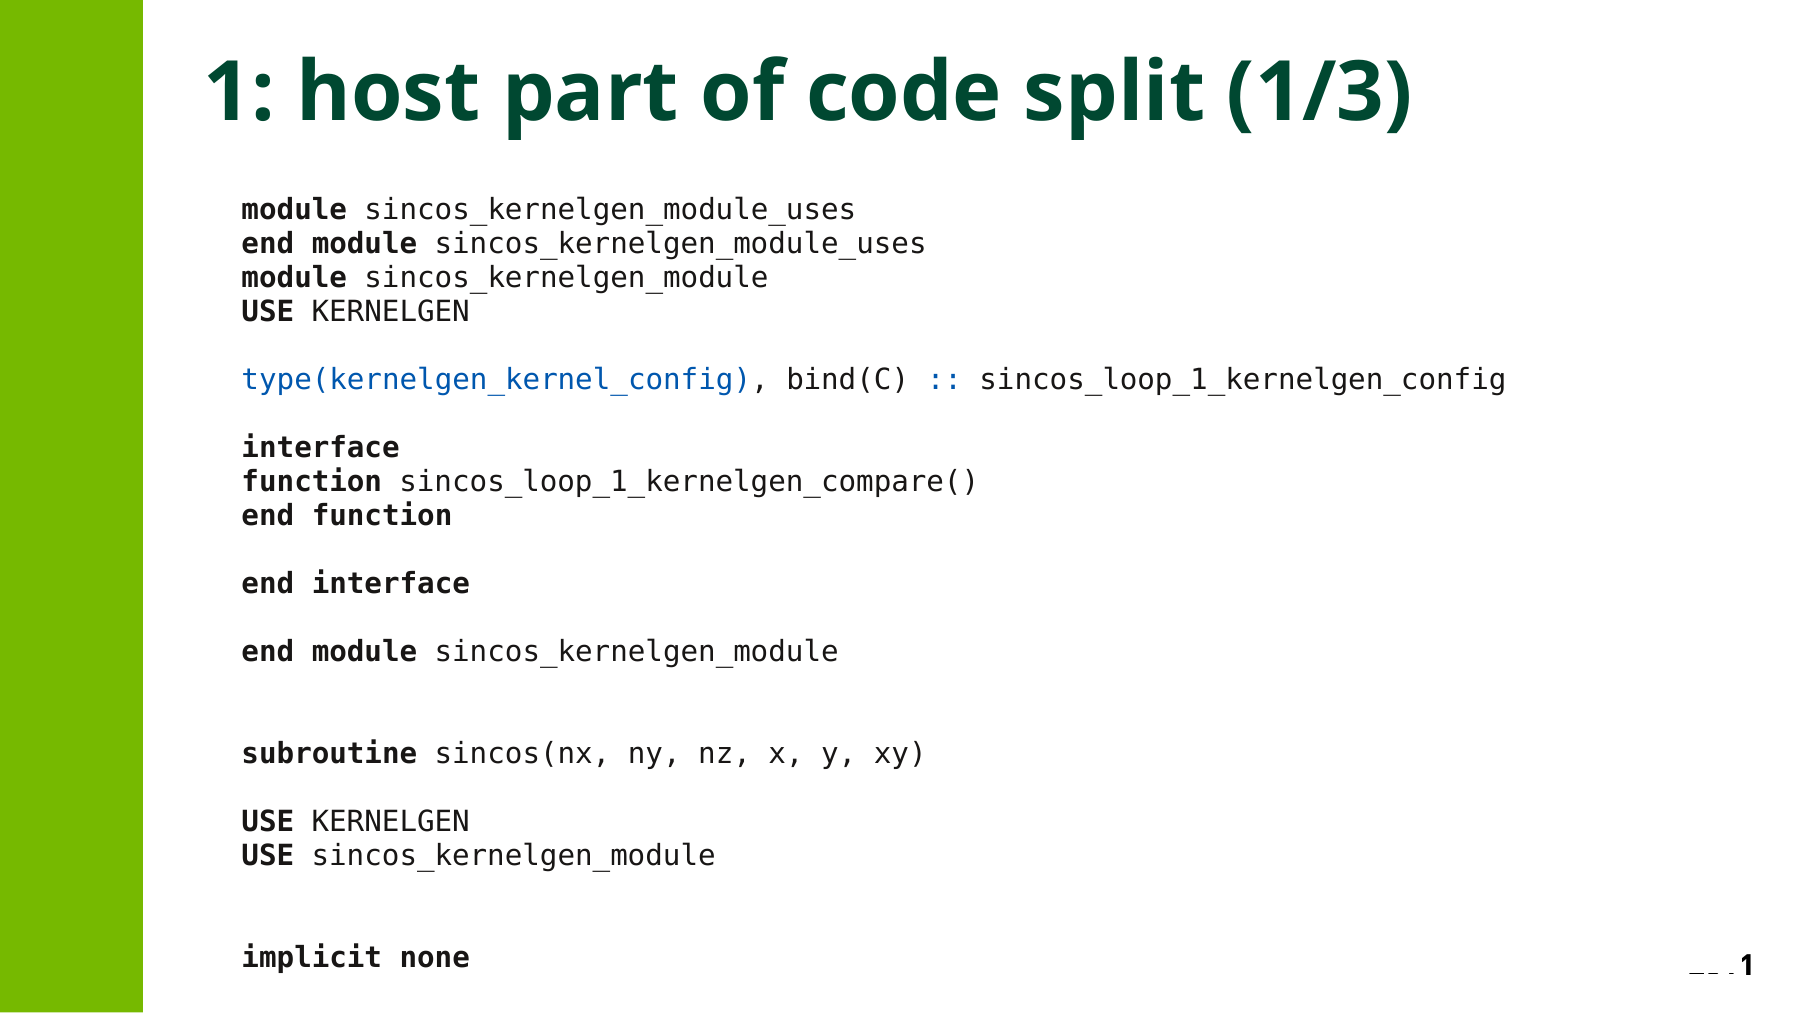

# 1: host part of code split (1/3)